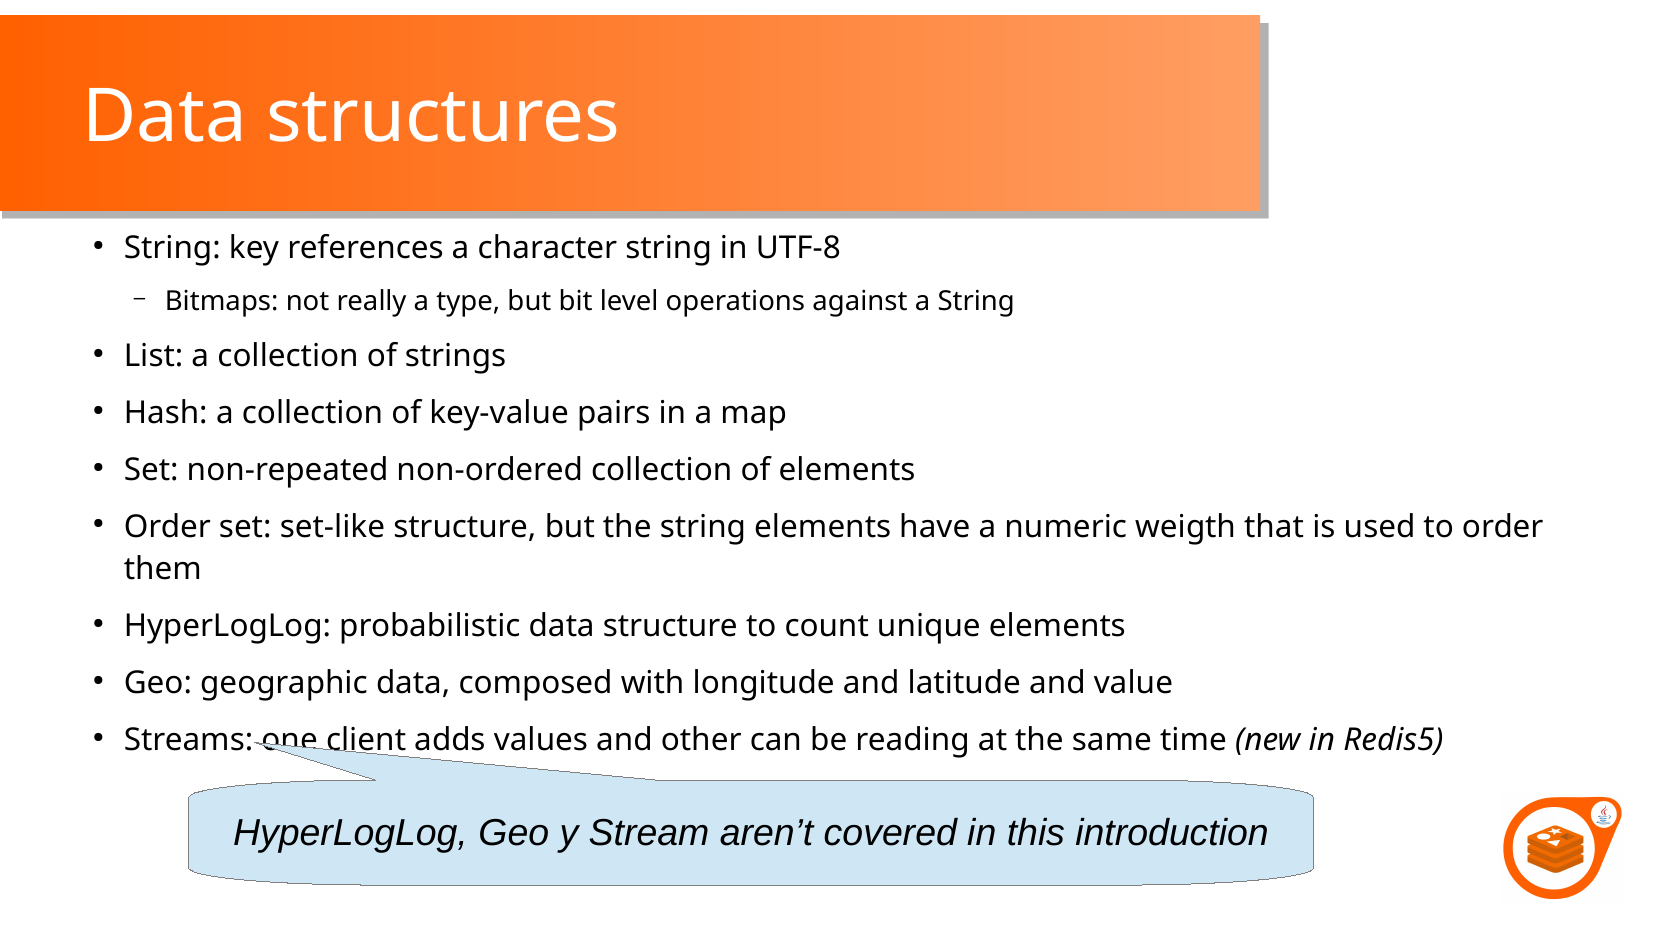

# Data structures
String: key references a character string in UTF-8
Bitmaps: not really a type, but bit level operations against a String
List: a collection of strings
Hash: a collection of key-value pairs in a map
Set: non-repeated non-ordered collection of elements
Order set: set-like structure, but the string elements have a numeric weigth that is used to order them
HyperLogLog: probabilistic data structure to count unique elements
Geo: geographic data, composed with longitude and latitude and value
Streams: one client adds values and other can be reading at the same time (new in Redis5)
HyperLogLog, Geo y Stream aren’t covered in this introduction